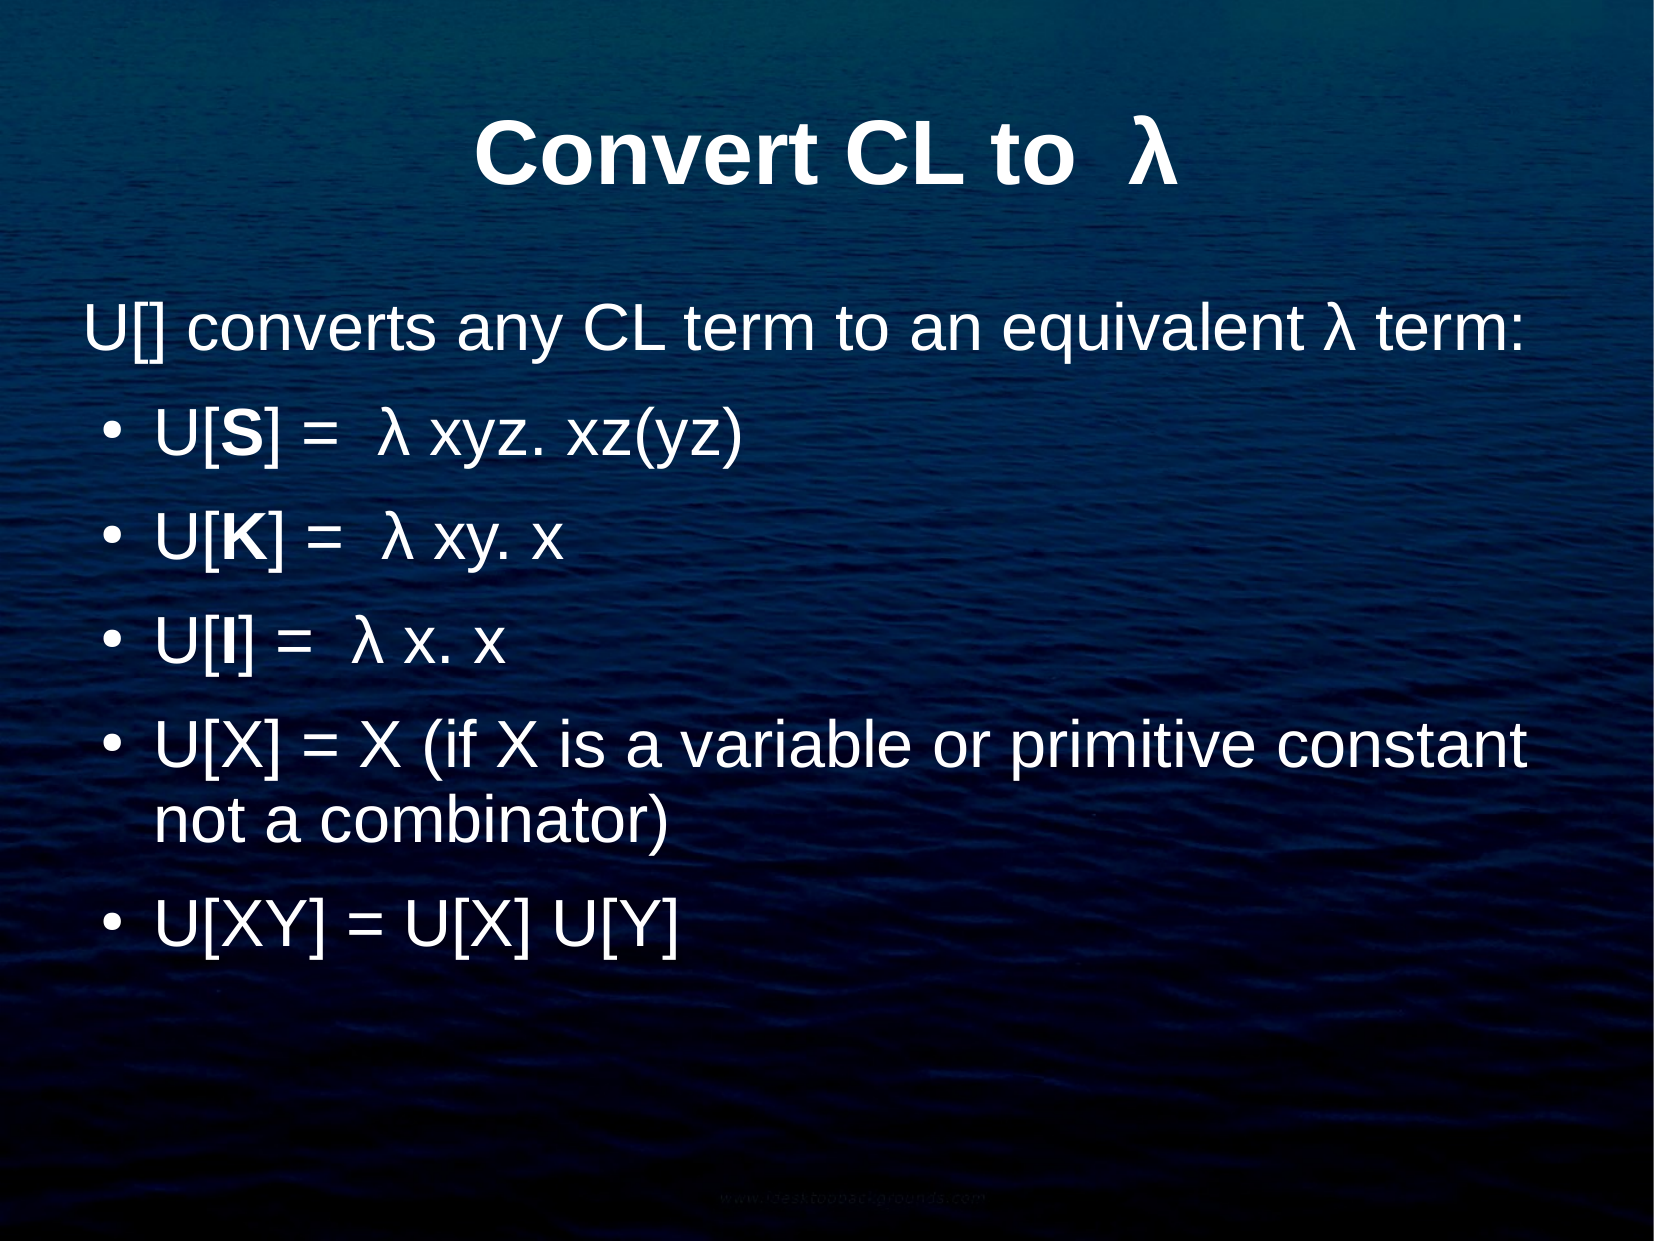

# Convert CL to λ
U[] converts any CL term to an equivalent λ term:
U[S] = λ xyz. xz(yz)
U[K] = λ xy. x
U[I] = λ x. x
U[X] = X (if X is a variable or primitive constant not a combinator)
U[XY] = U[X] U[Y]